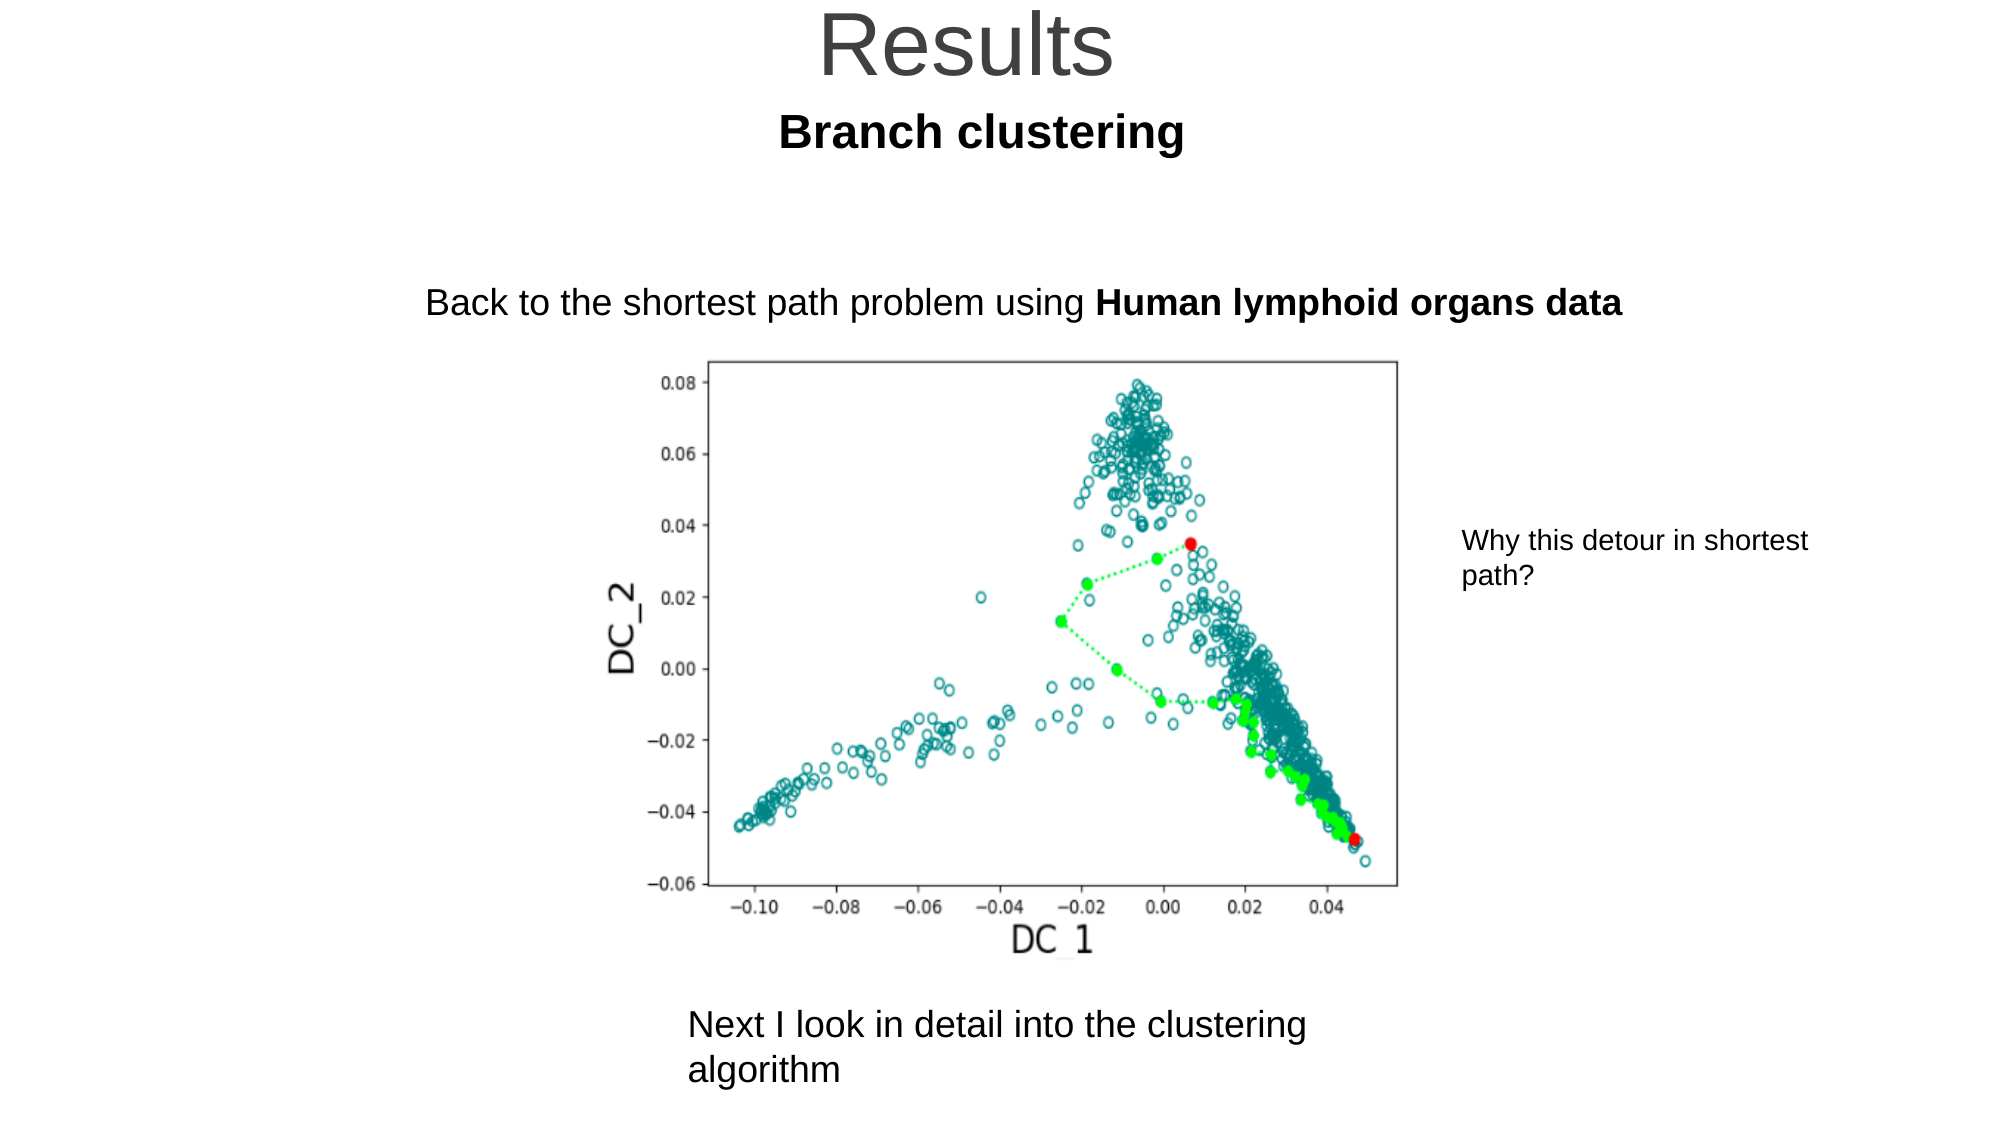

Results
Branch clustering
Back to the shortest path problem using Human lymphoid organs data
Why this detour in shortest path?
Next I look in detail into the clustering algorithm